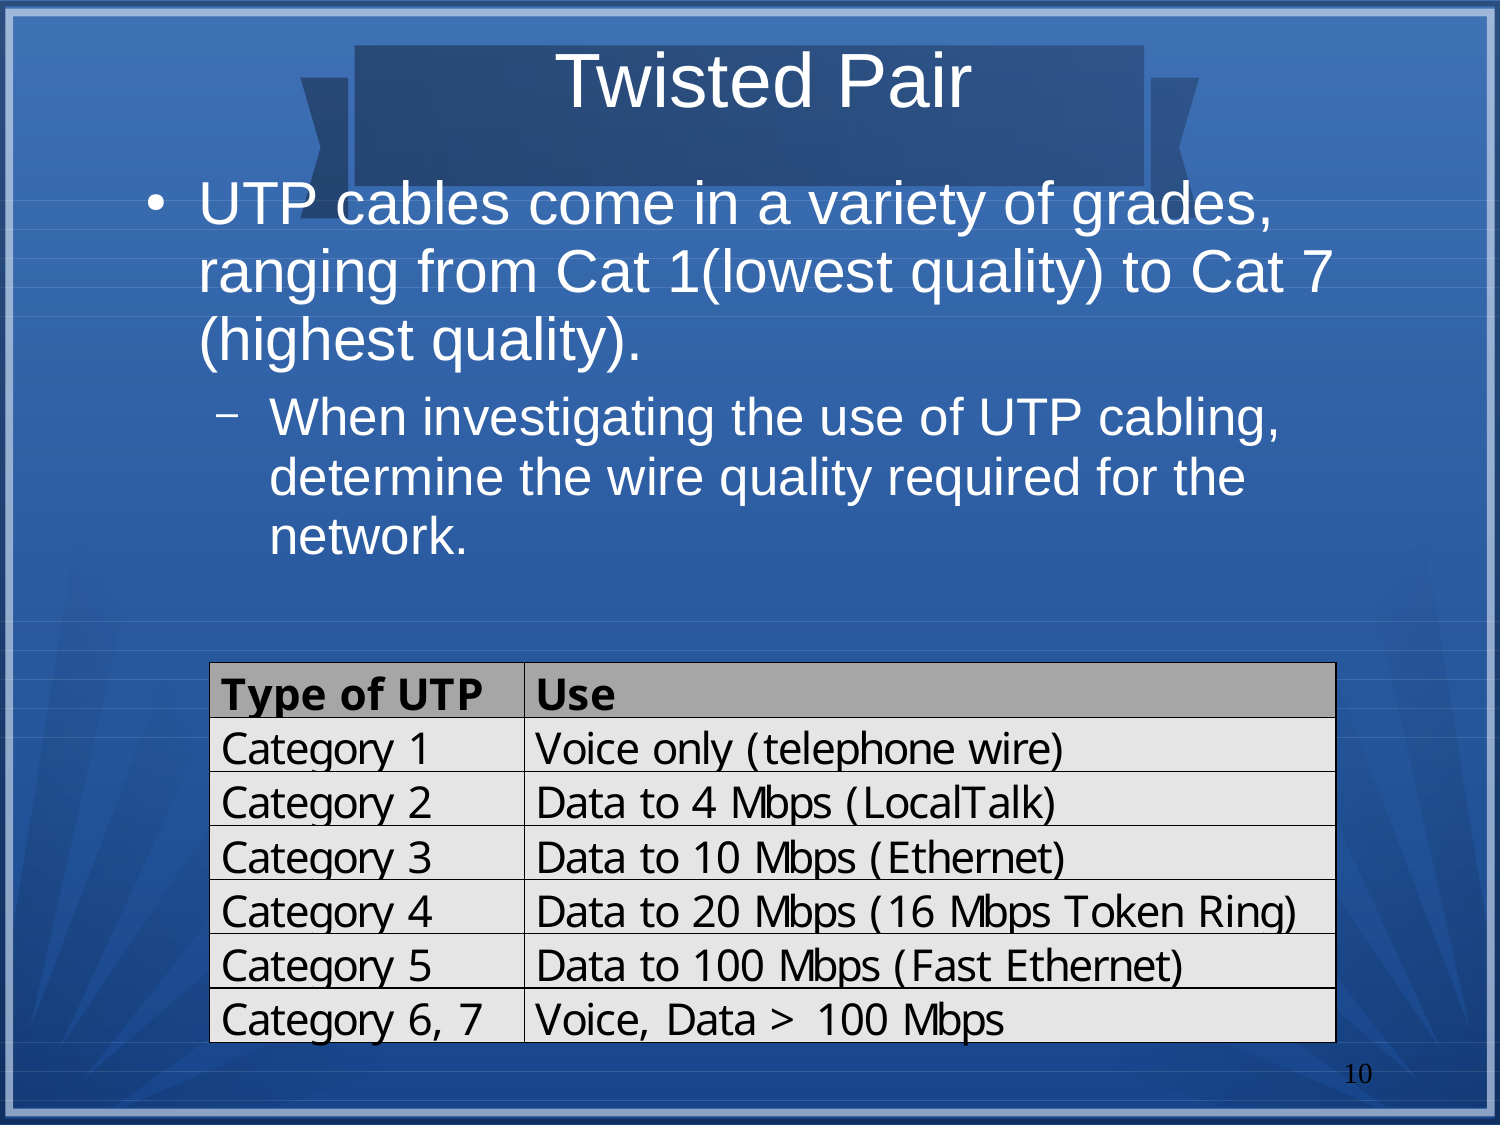

# Twisted Pair
UTP cables come in a variety of grades, ranging from Cat 1(lowest quality) to Cat 7 (highest quality).
When investigating the use of UTP cabling, determine the wire quality required for the network.